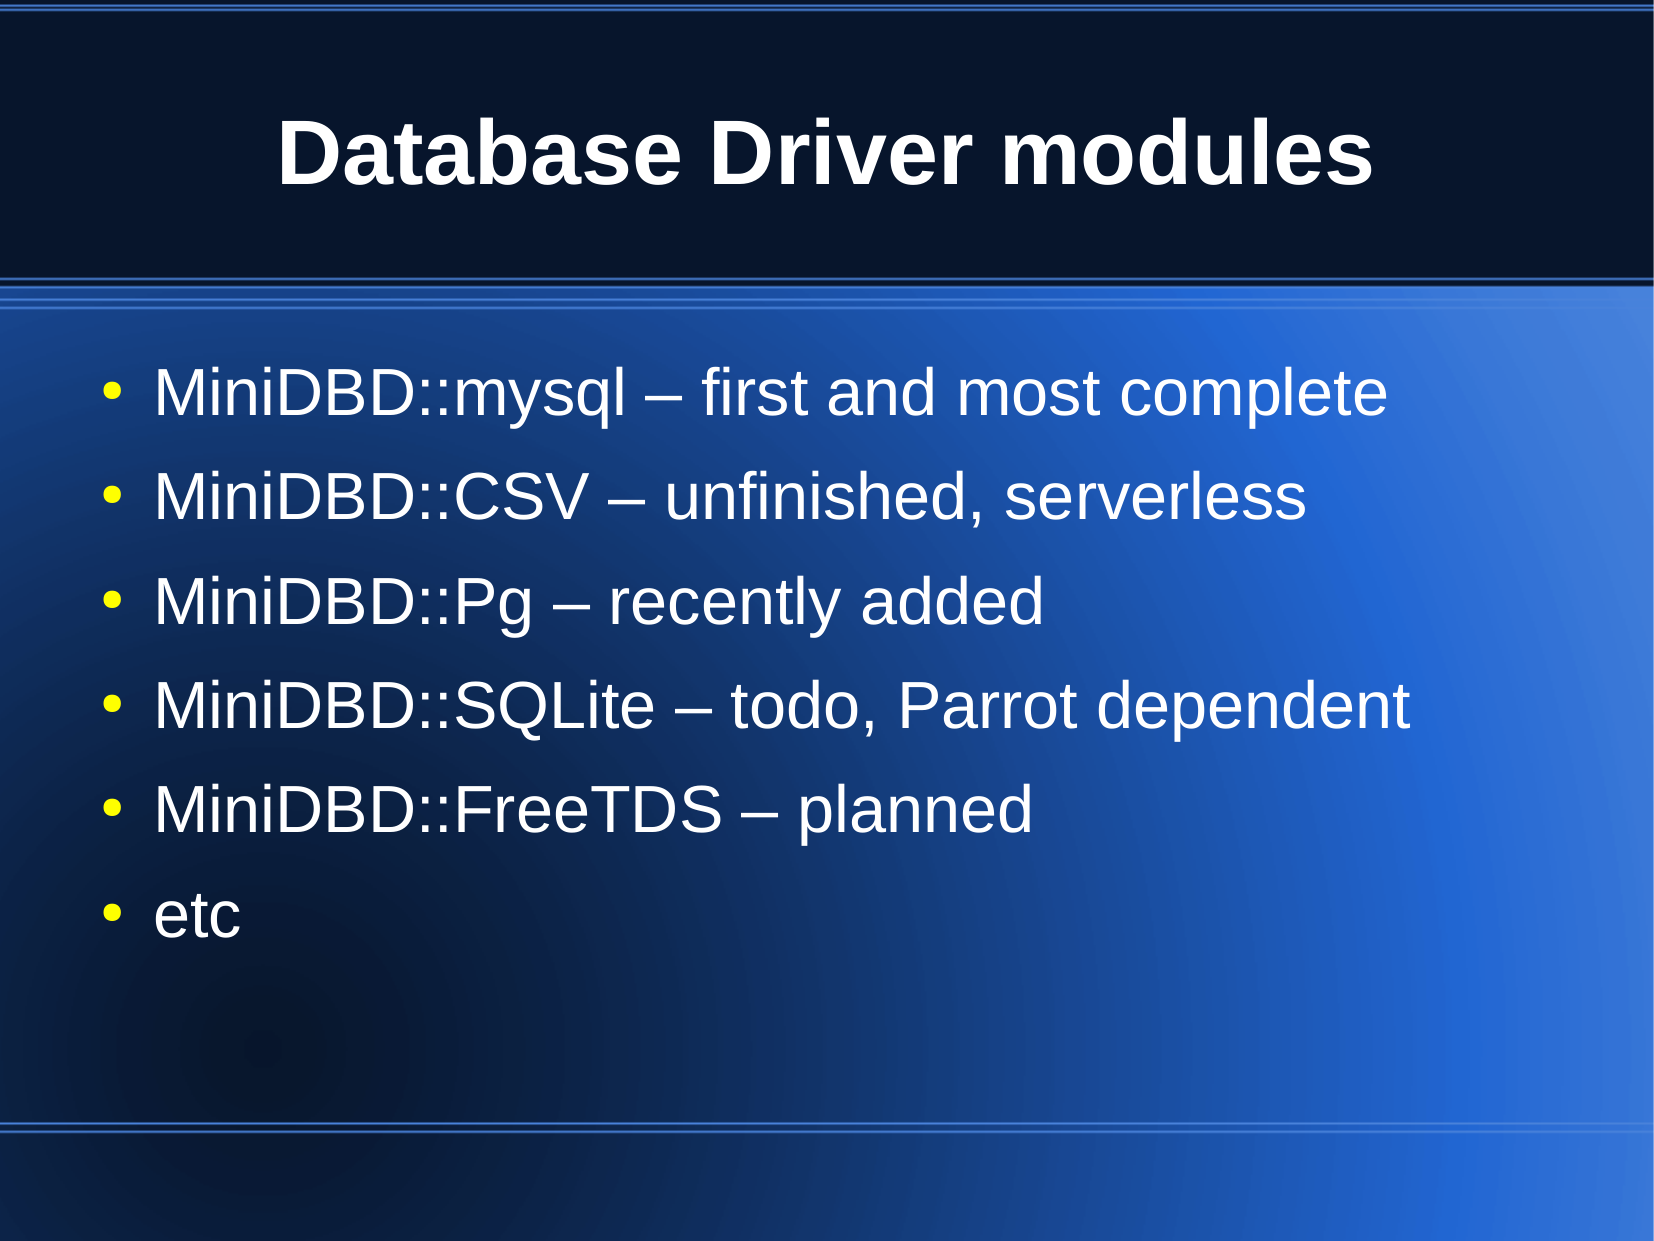

# Database Driver modules
MiniDBD::mysql – first and most complete
MiniDBD::CSV – unfinished, serverless
MiniDBD::Pg – recently added
MiniDBD::SQLite – todo, Parrot dependent
MiniDBD::FreeTDS – planned
etc